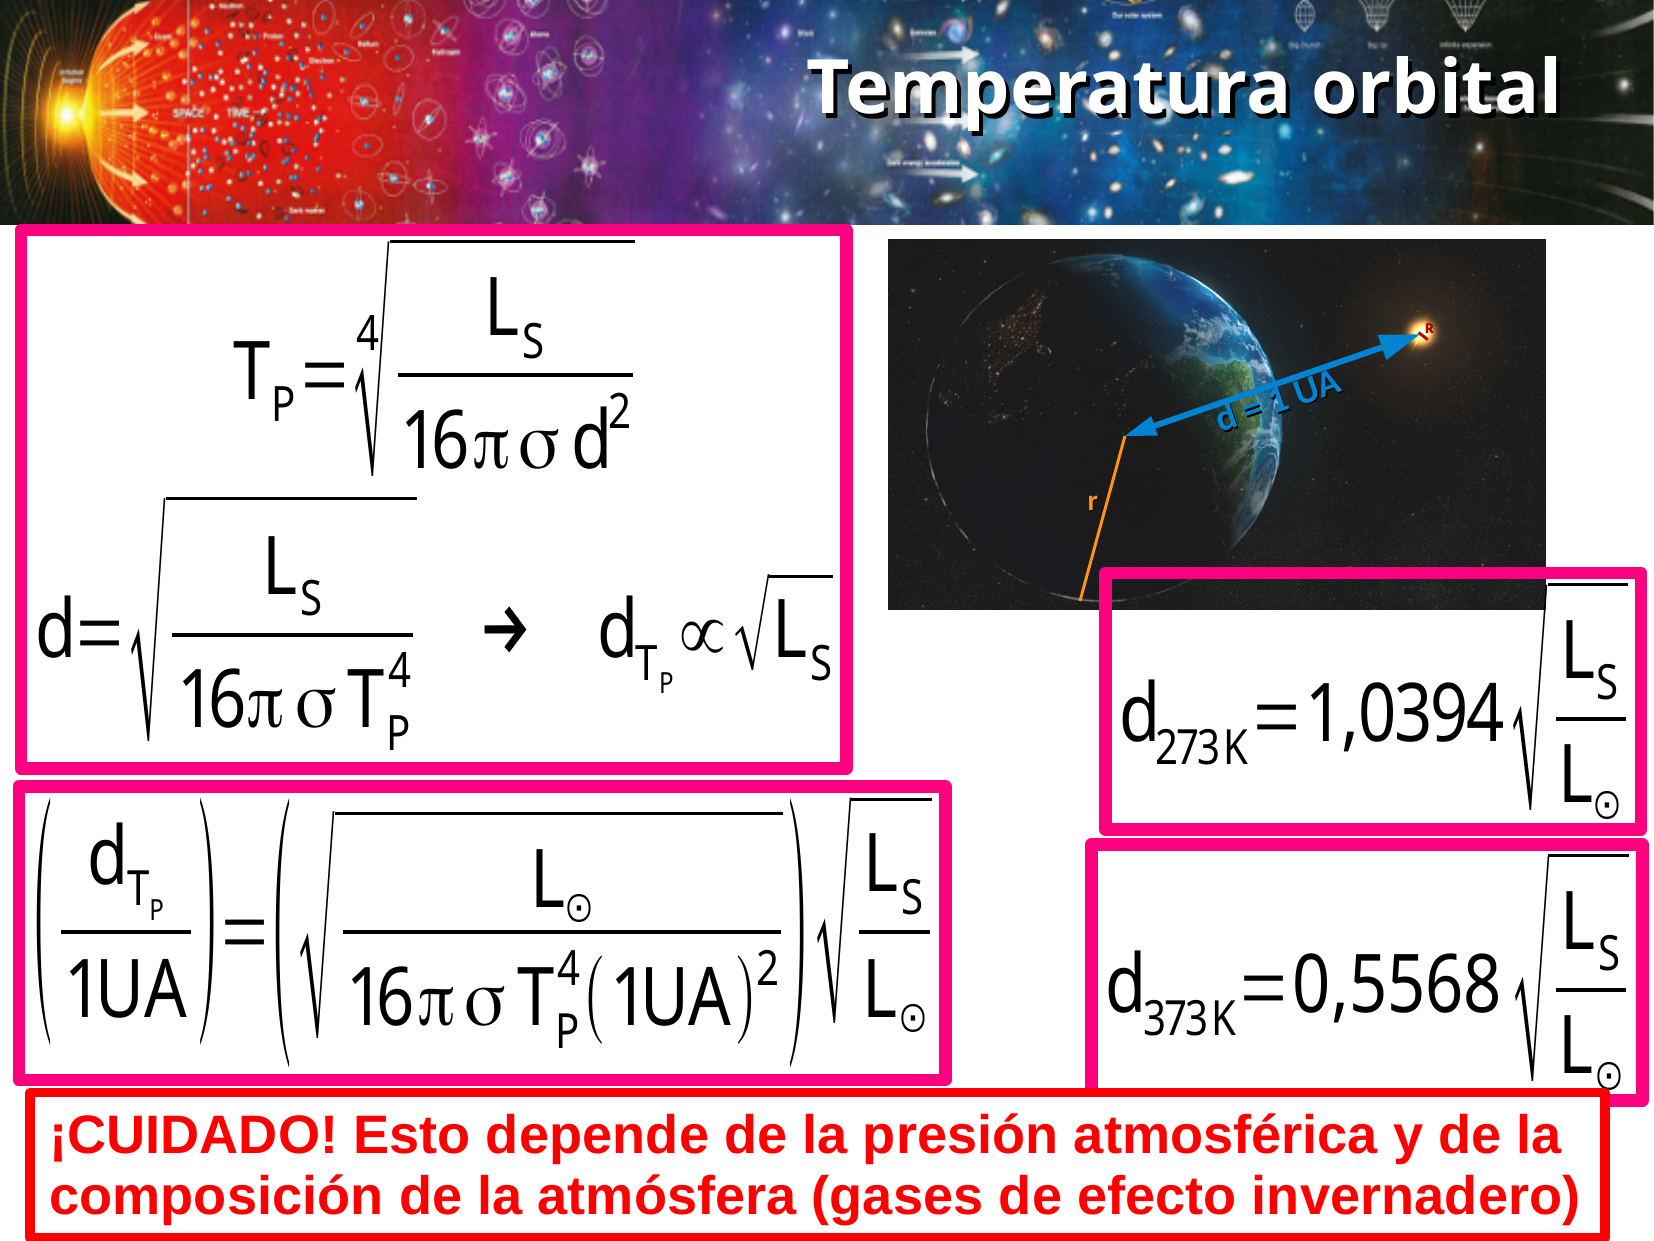

# Temperatura orbital
R
d = 1 UA
r
¡CUIDADO! Esto depende de la presión atmosférica y de la composición de la atmósfera (gases de efecto invernadero)
H. Asorey - Física IV B
8